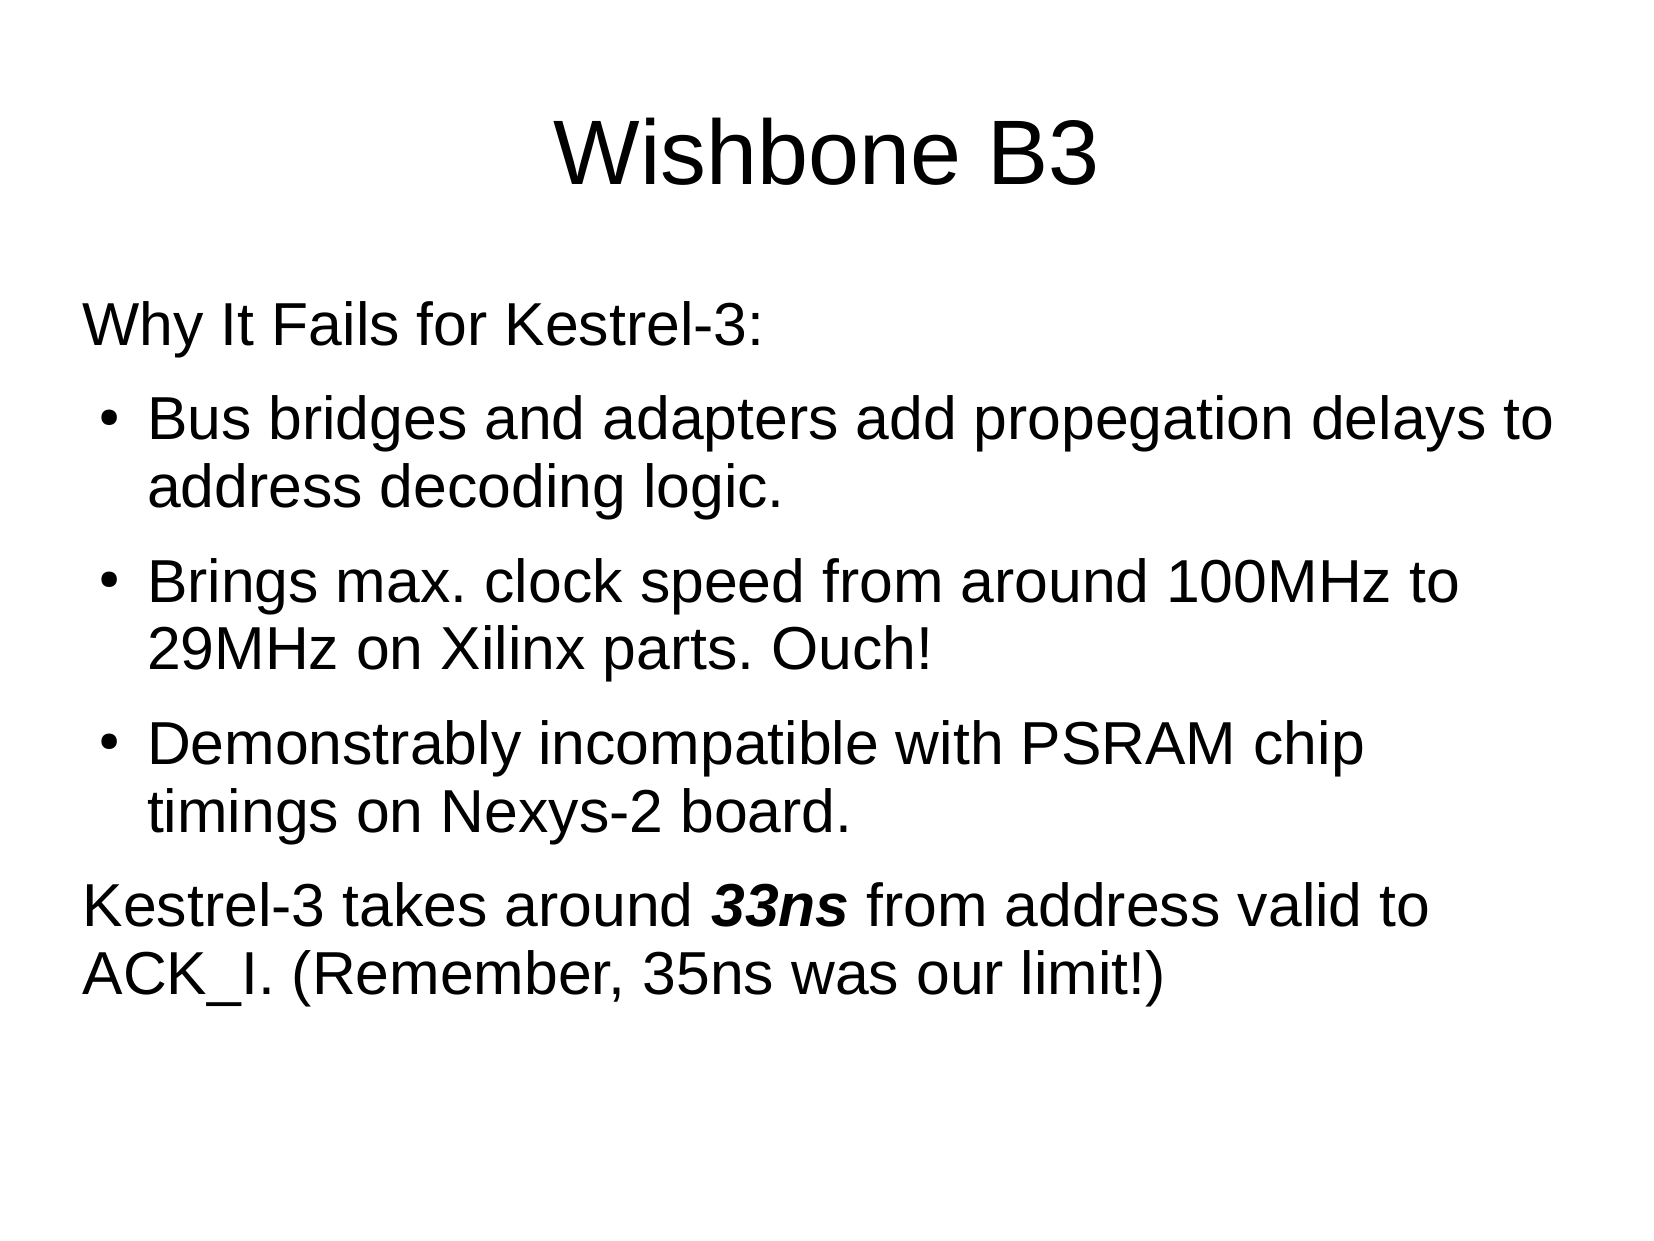

# Wishbone B3
Why It Fails for Kestrel-3:
Bus bridges and adapters add propegation delays to address decoding logic.
Brings max. clock speed from around 100MHz to 29MHz on Xilinx parts. Ouch!
Demonstrably incompatible with PSRAM chip timings on Nexys-2 board.
Kestrel-3 takes around 33ns from address valid to ACK_I. (Remember, 35ns was our limit!)